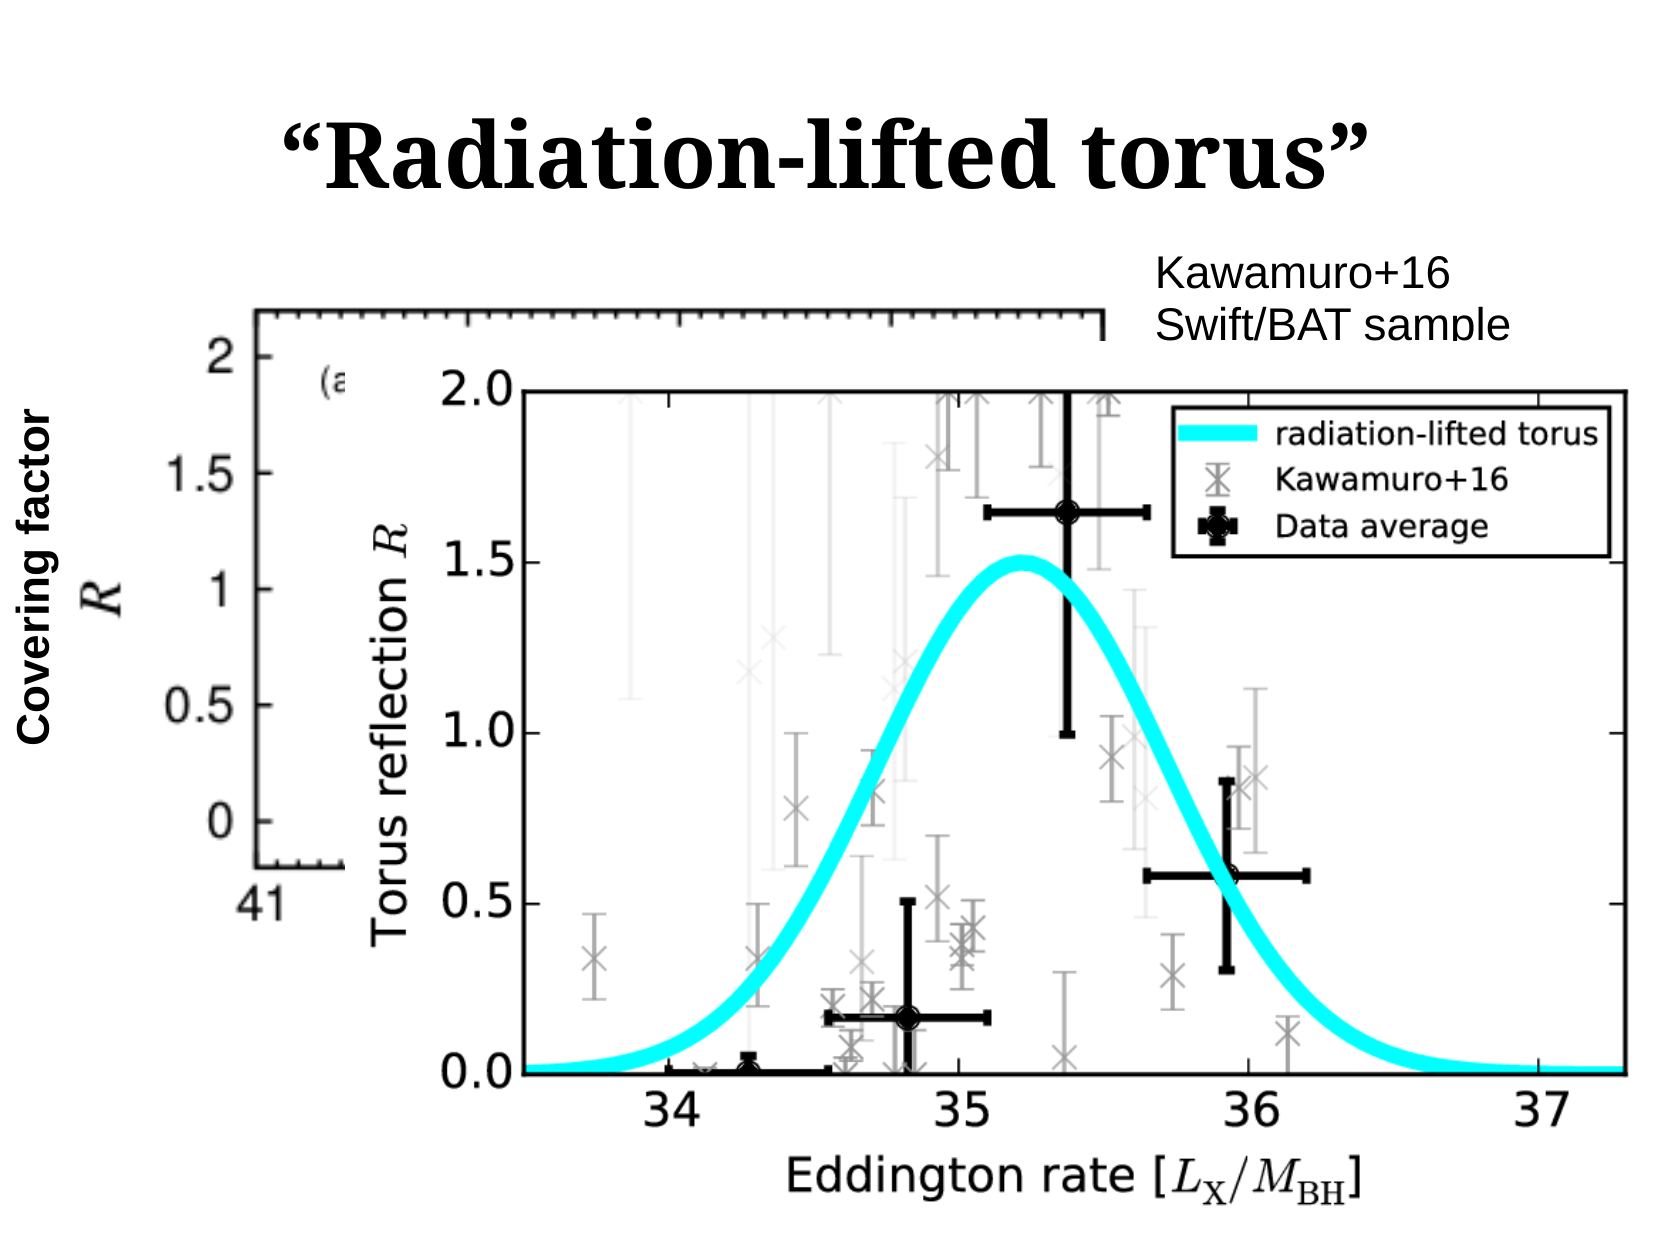

# “Radiation-lifted torus”
Kawamuro+16
Swift/BAT sample
Covering factor